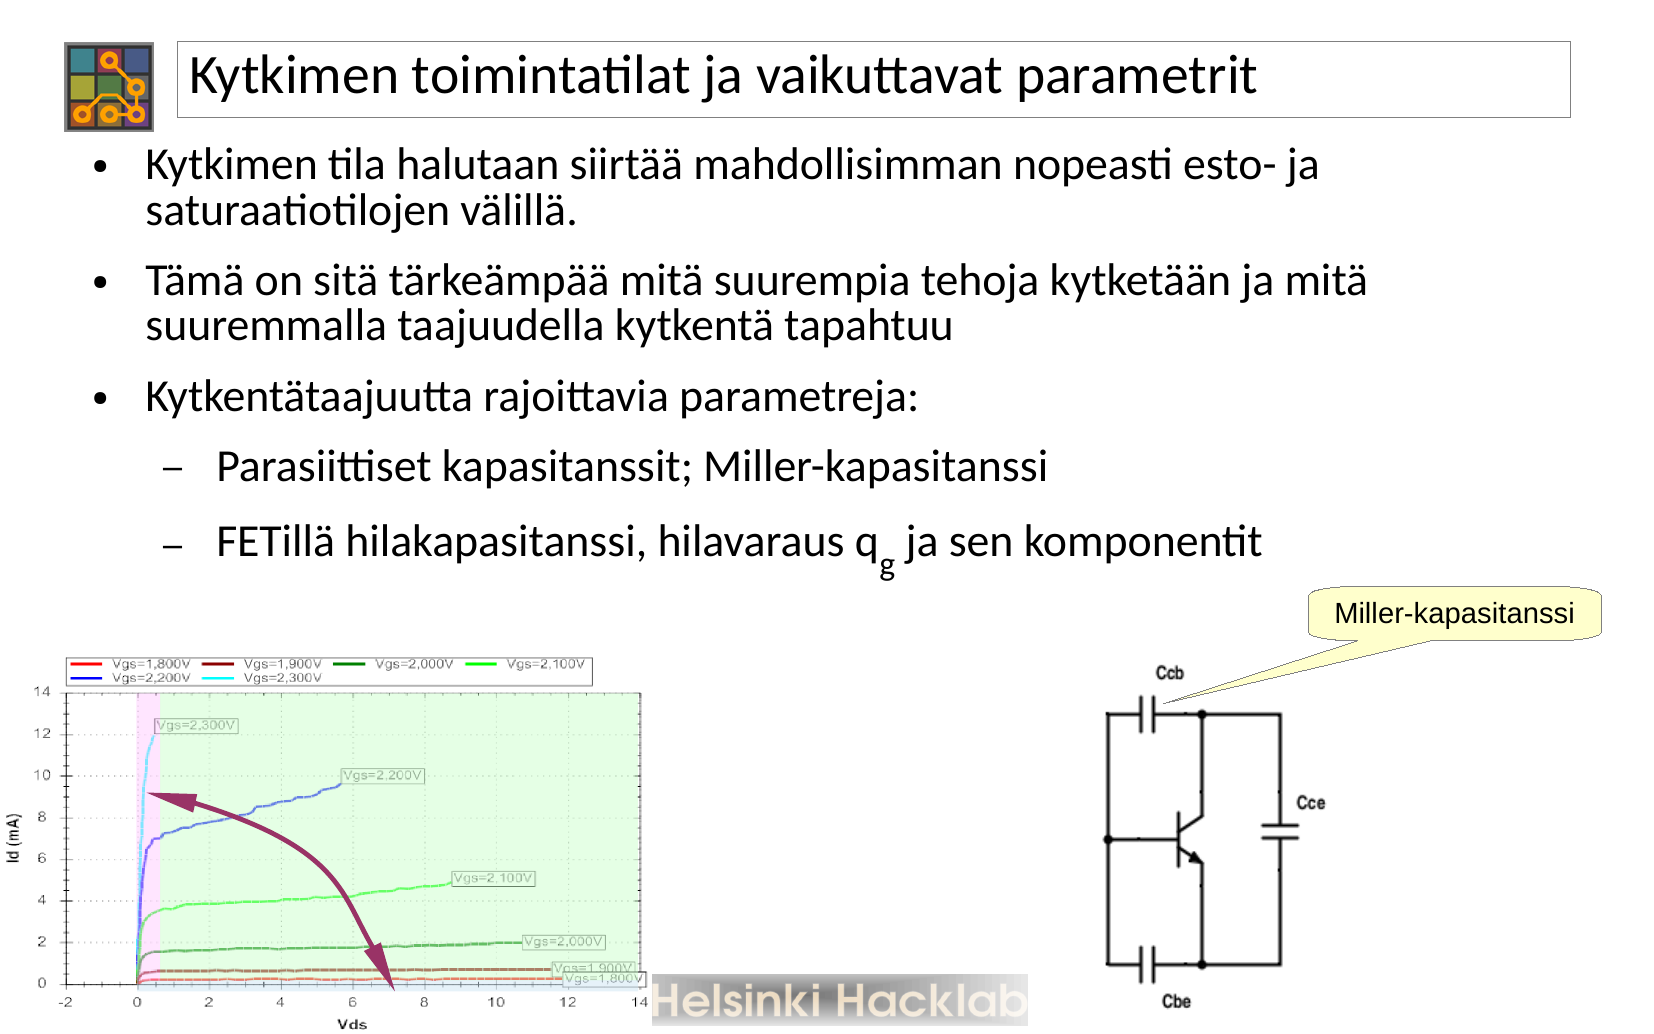

# Kytkimen toimintatilat ja vaikuttavat parametrit
Kytkimen tila halutaan siirtää mahdollisimman nopeasti esto- ja saturaatiotilojen välillä.
Tämä on sitä tärkeämpää mitä suurempia tehoja kytketään ja mitä suuremmalla taajuudella kytkentä tapahtuu
Kytkentätaajuutta rajoittavia parametreja:
Parasiittiset kapasitanssit; Miller-kapasitanssi
FETillä hilakapasitanssi, hilavaraus qg ja sen komponentit
Miller-kapasitanssi